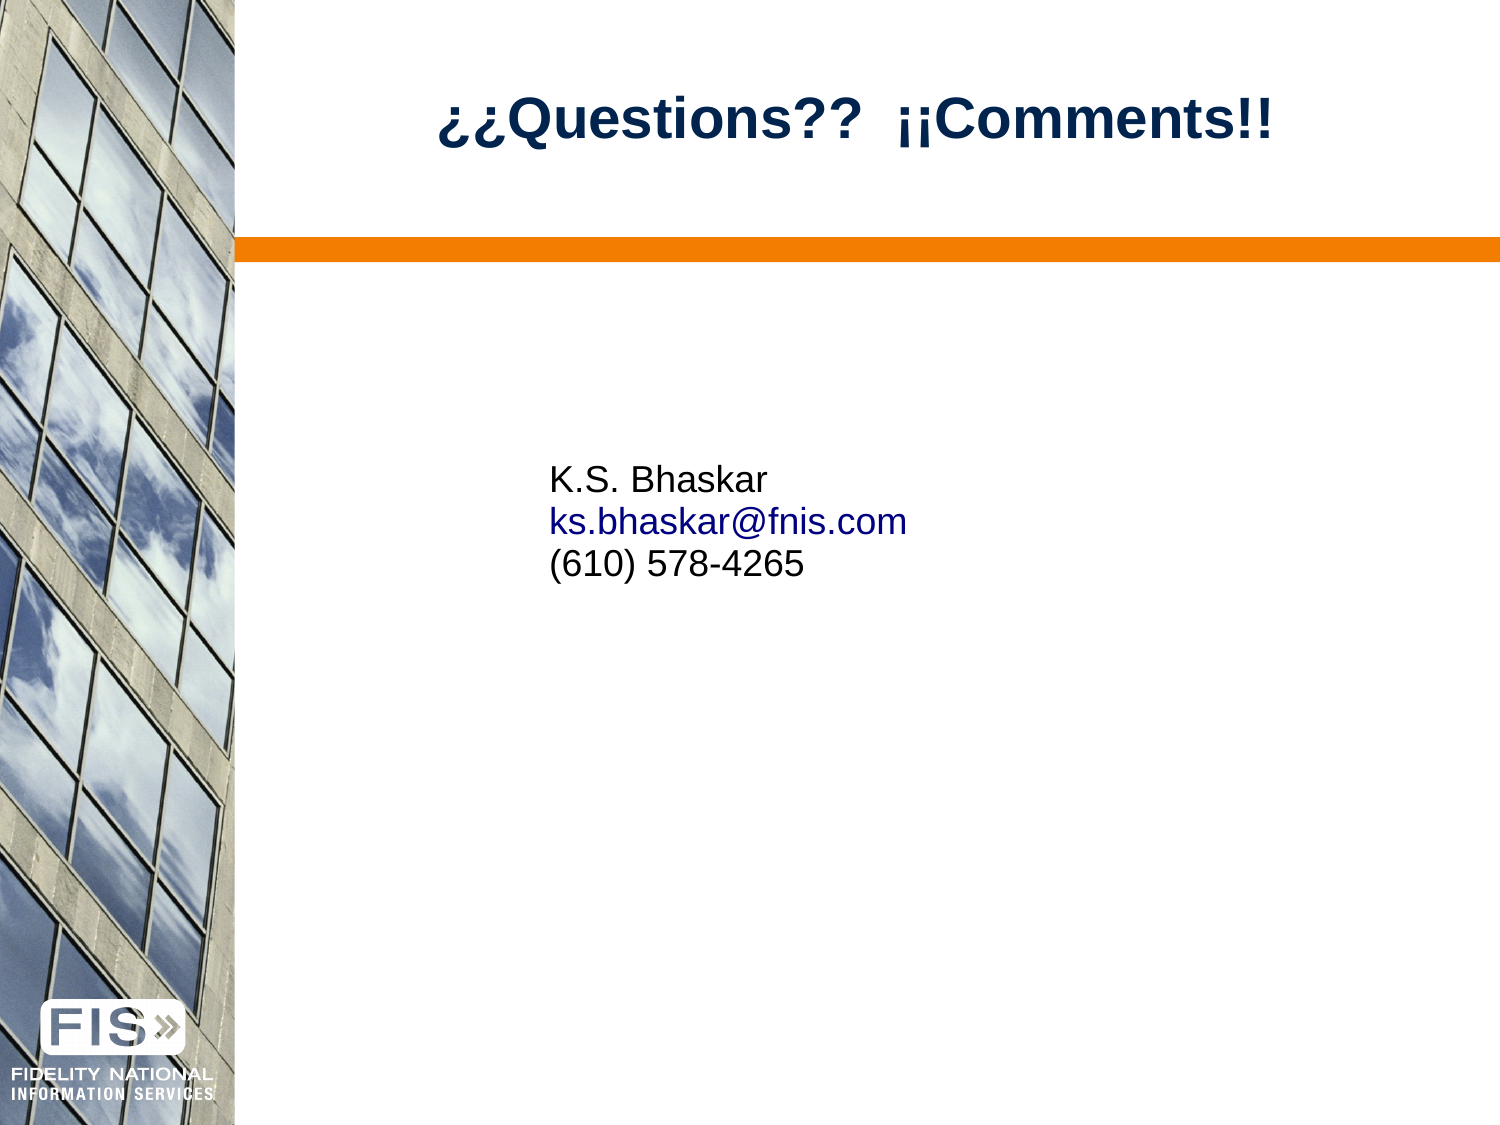

# ¿¿Questions?? ¡¡Comments!!
K.S. Bhaskar
ks.bhaskar@fnis.com
(610) 578-4265